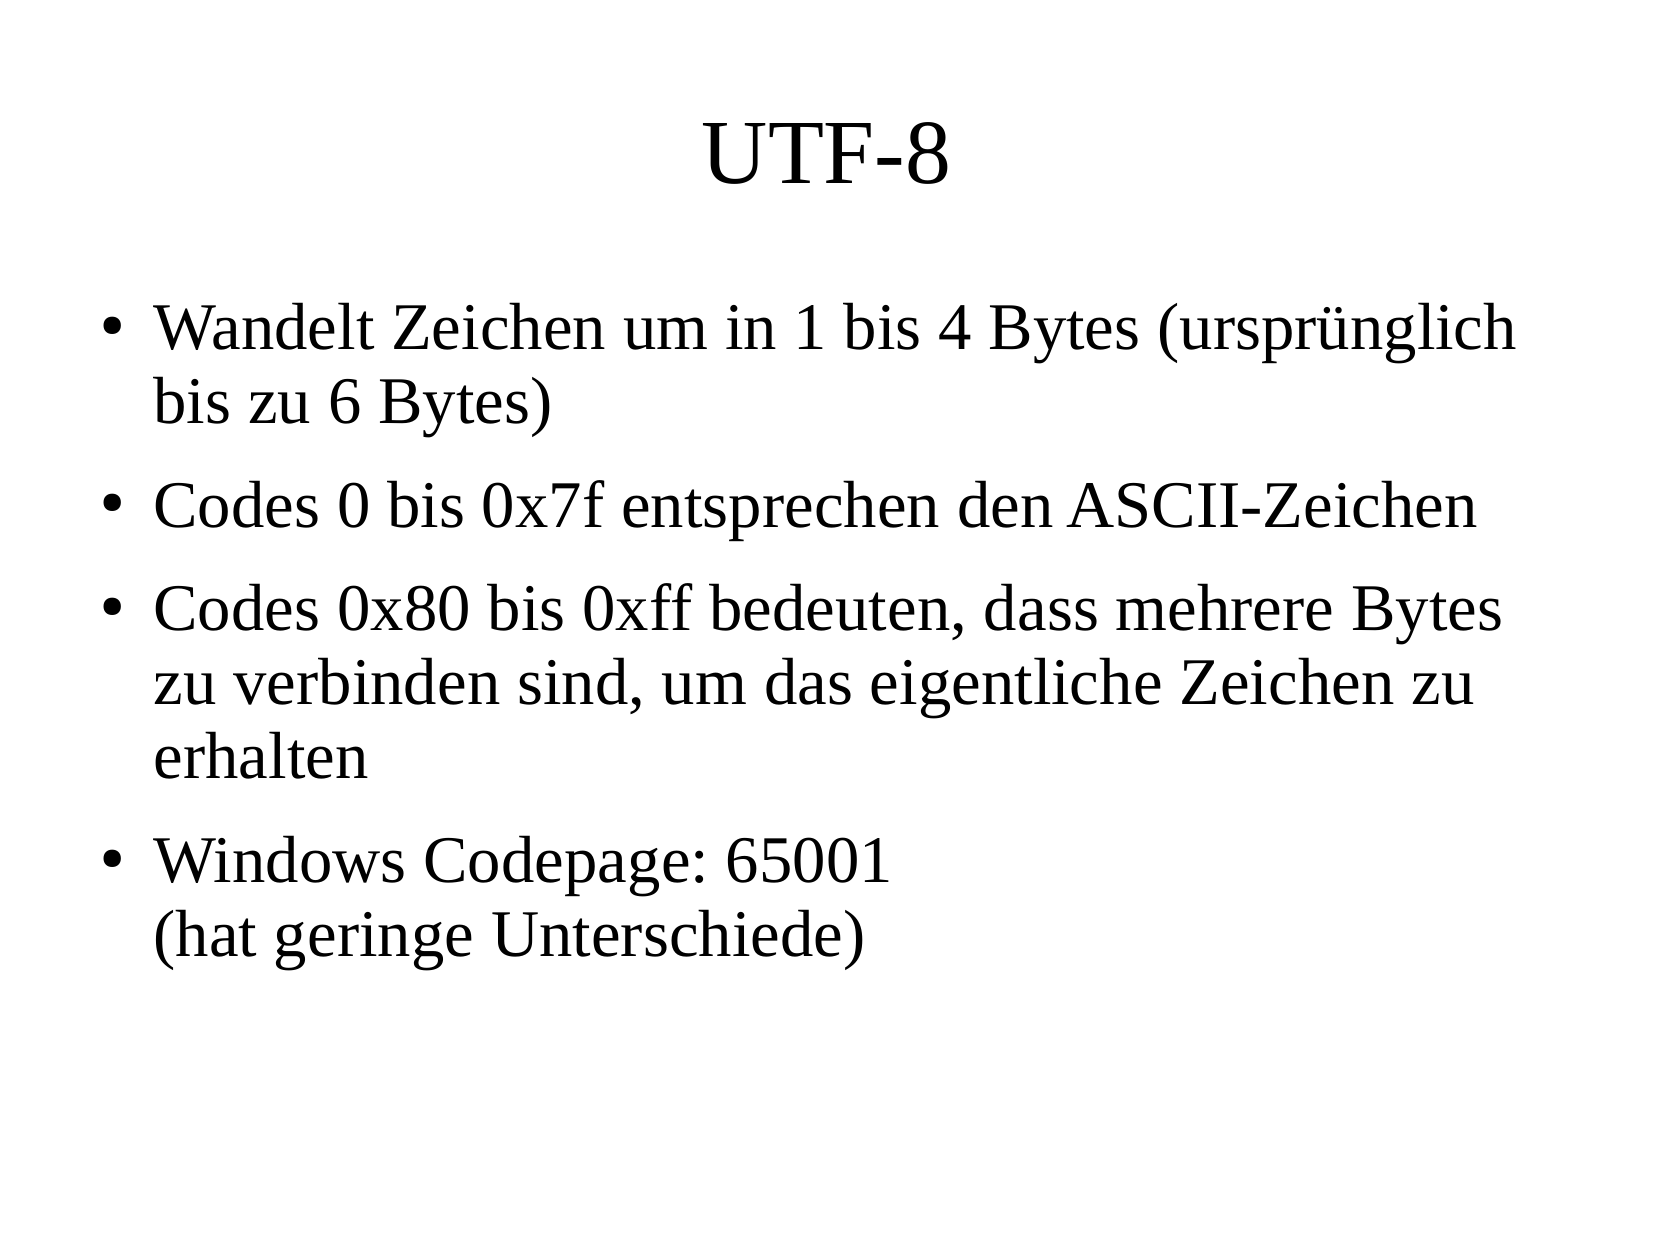

# UTF-8
Wandelt Zeichen um in 1 bis 4 Bytes (ursprünglich bis zu 6 Bytes)
Codes 0 bis 0x7f entsprechen den ASCII-Zeichen
Codes 0x80 bis 0xff bedeuten, dass mehrere Bytes zu verbinden sind, um das eigentliche Zeichen zu erhalten
Windows Codepage: 65001
(hat geringe Unterschiede)